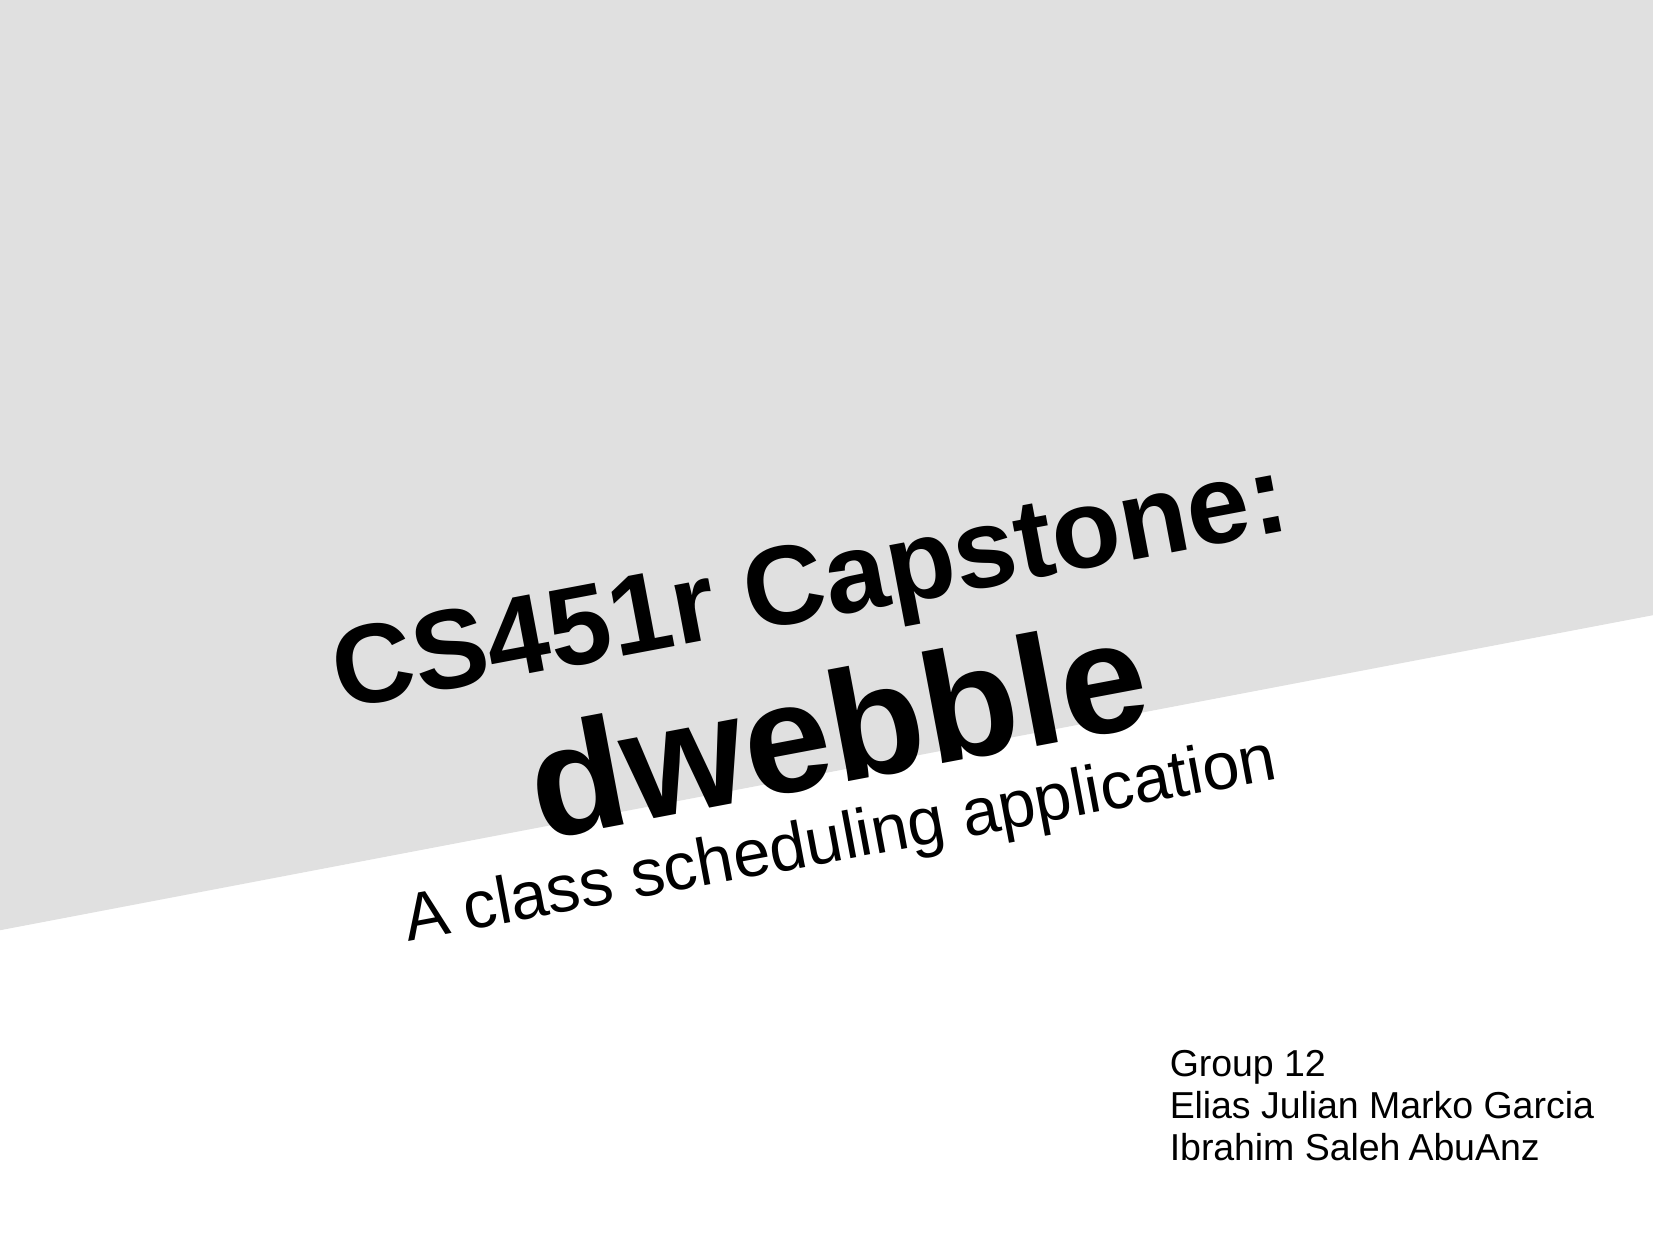

# CS451r Capstone: dwebble
A class scheduling application
Group 12
Elias Julian Marko Garcia
Ibrahim Saleh AbuAnz